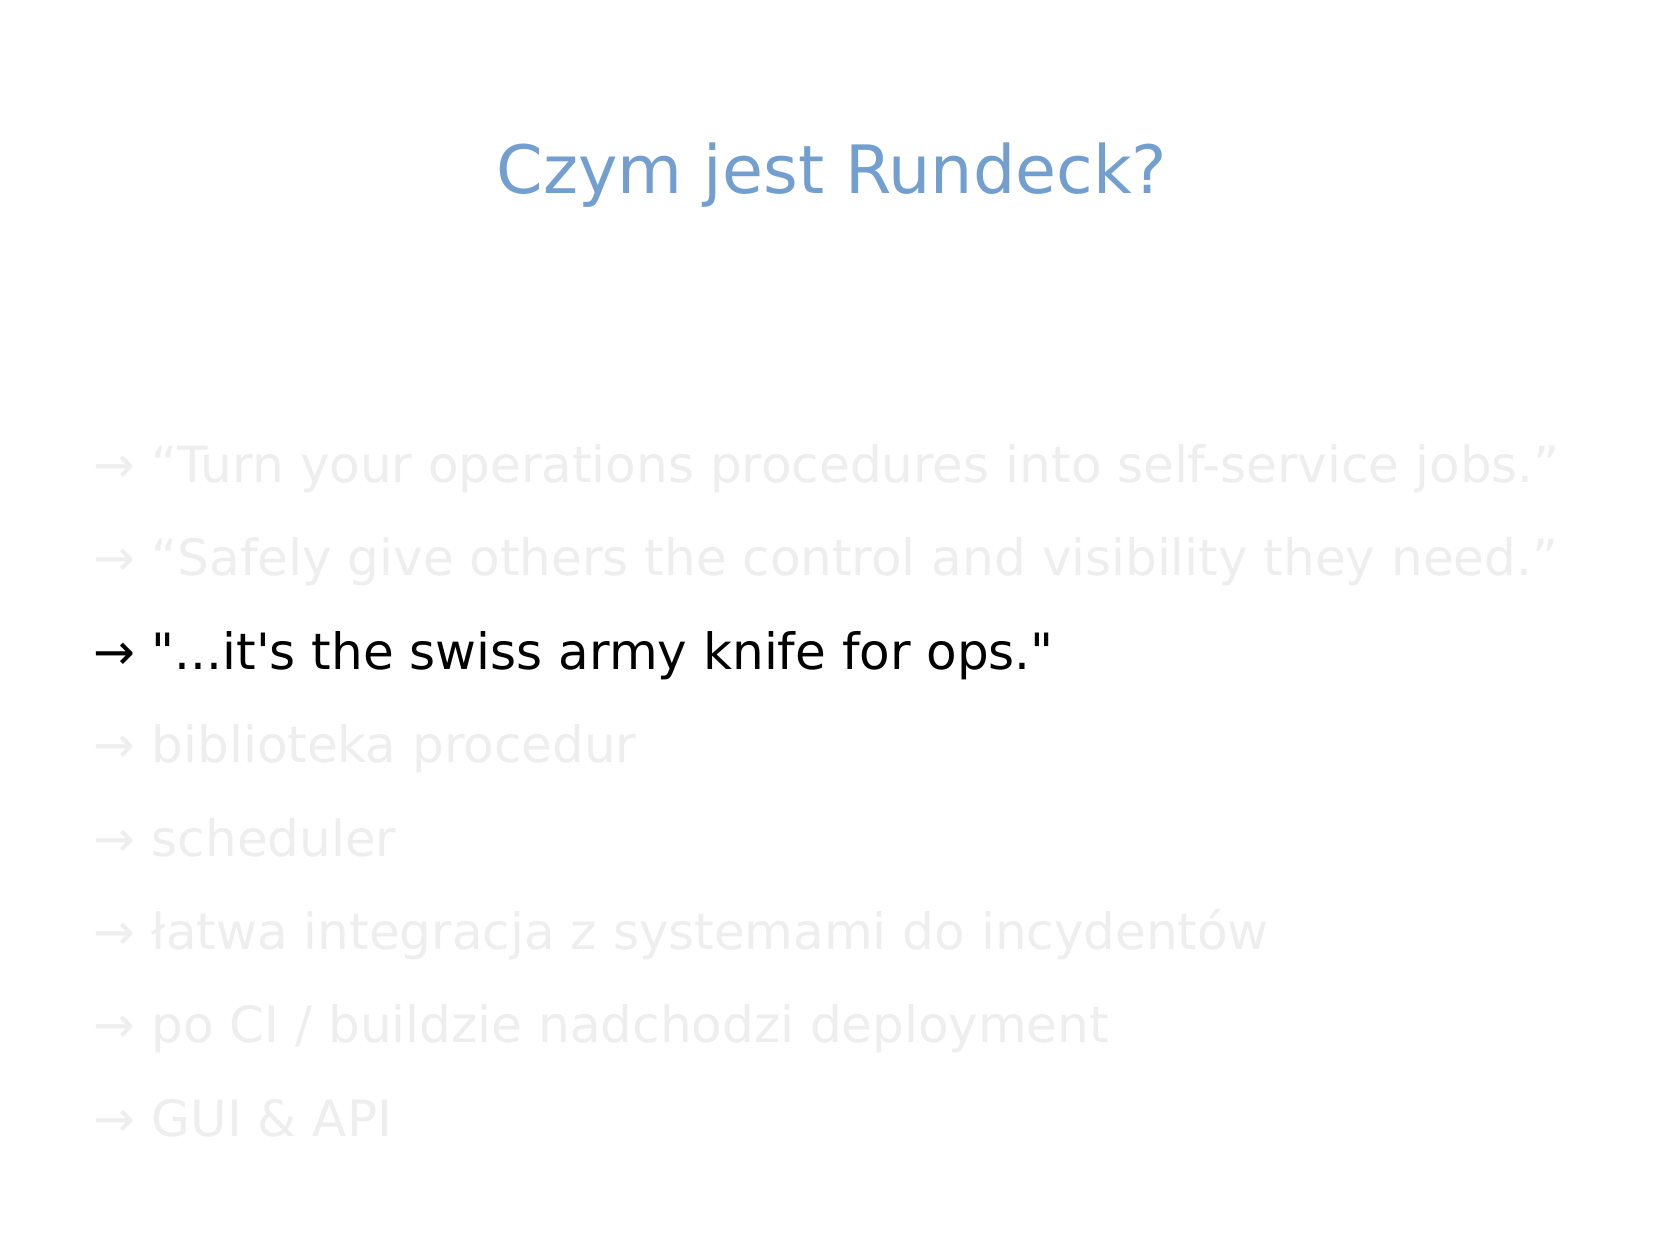

Czym jest Rundeck?
→ “Turn your operations procedures into self-service jobs.”
→ “Safely give others the control and visibility they need.”
→ "...it's the swiss army knife for ops."
→ biblioteka procedur
→ scheduler
→ łatwa integracja z systemami do incydentów
→ po CI / buildzie nadchodzi deployment
→ GUI & API